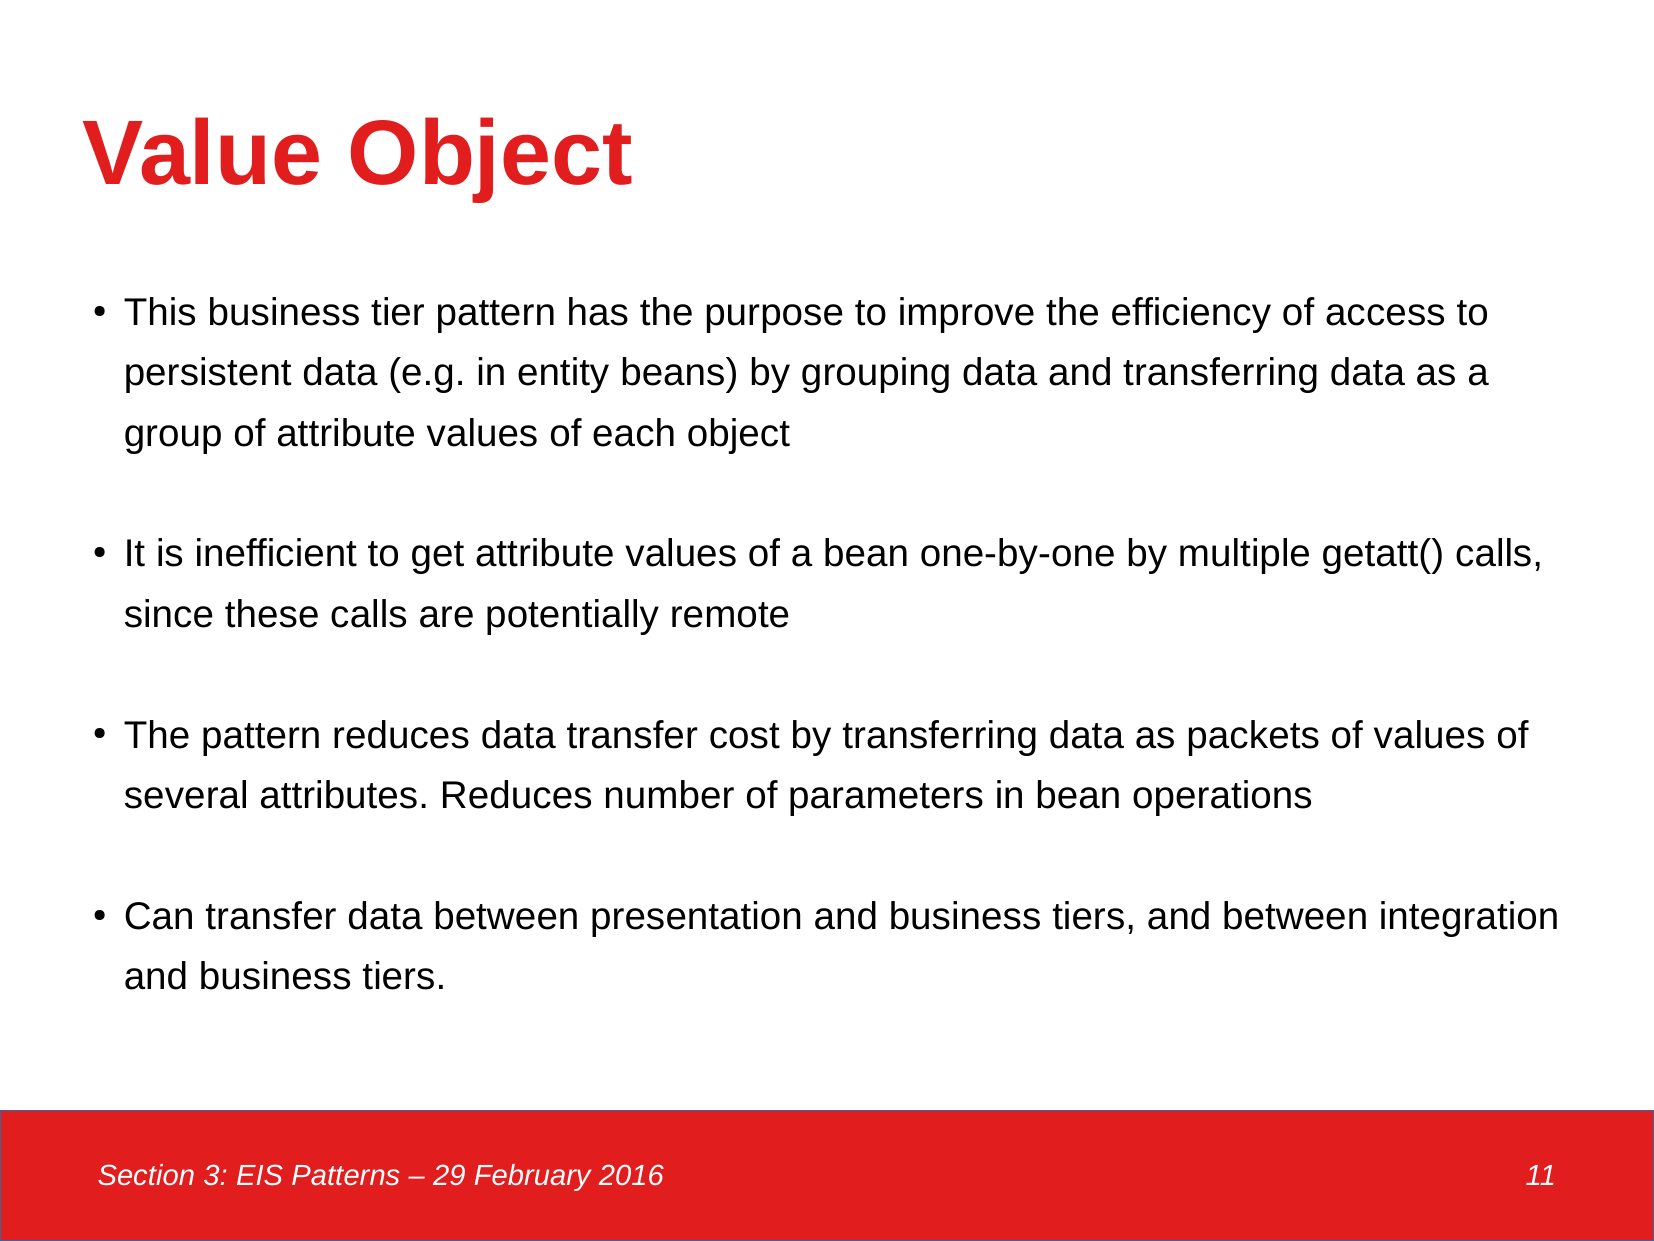

# Value Object
This business tier pattern has the purpose to improve the efficiency of access to persistent data (e.g. in entity beans) by grouping data and transferring data as a group of attribute values of each object
It is inefficient to get attribute values of a bean one-by-one by multiple getatt() calls, since these calls are potentially remote
The pattern reduces data transfer cost by transferring data as packets of values of several attributes. Reduces number of parameters in bean operations
Can transfer data between presentation and business tiers, and between integration and business tiers.